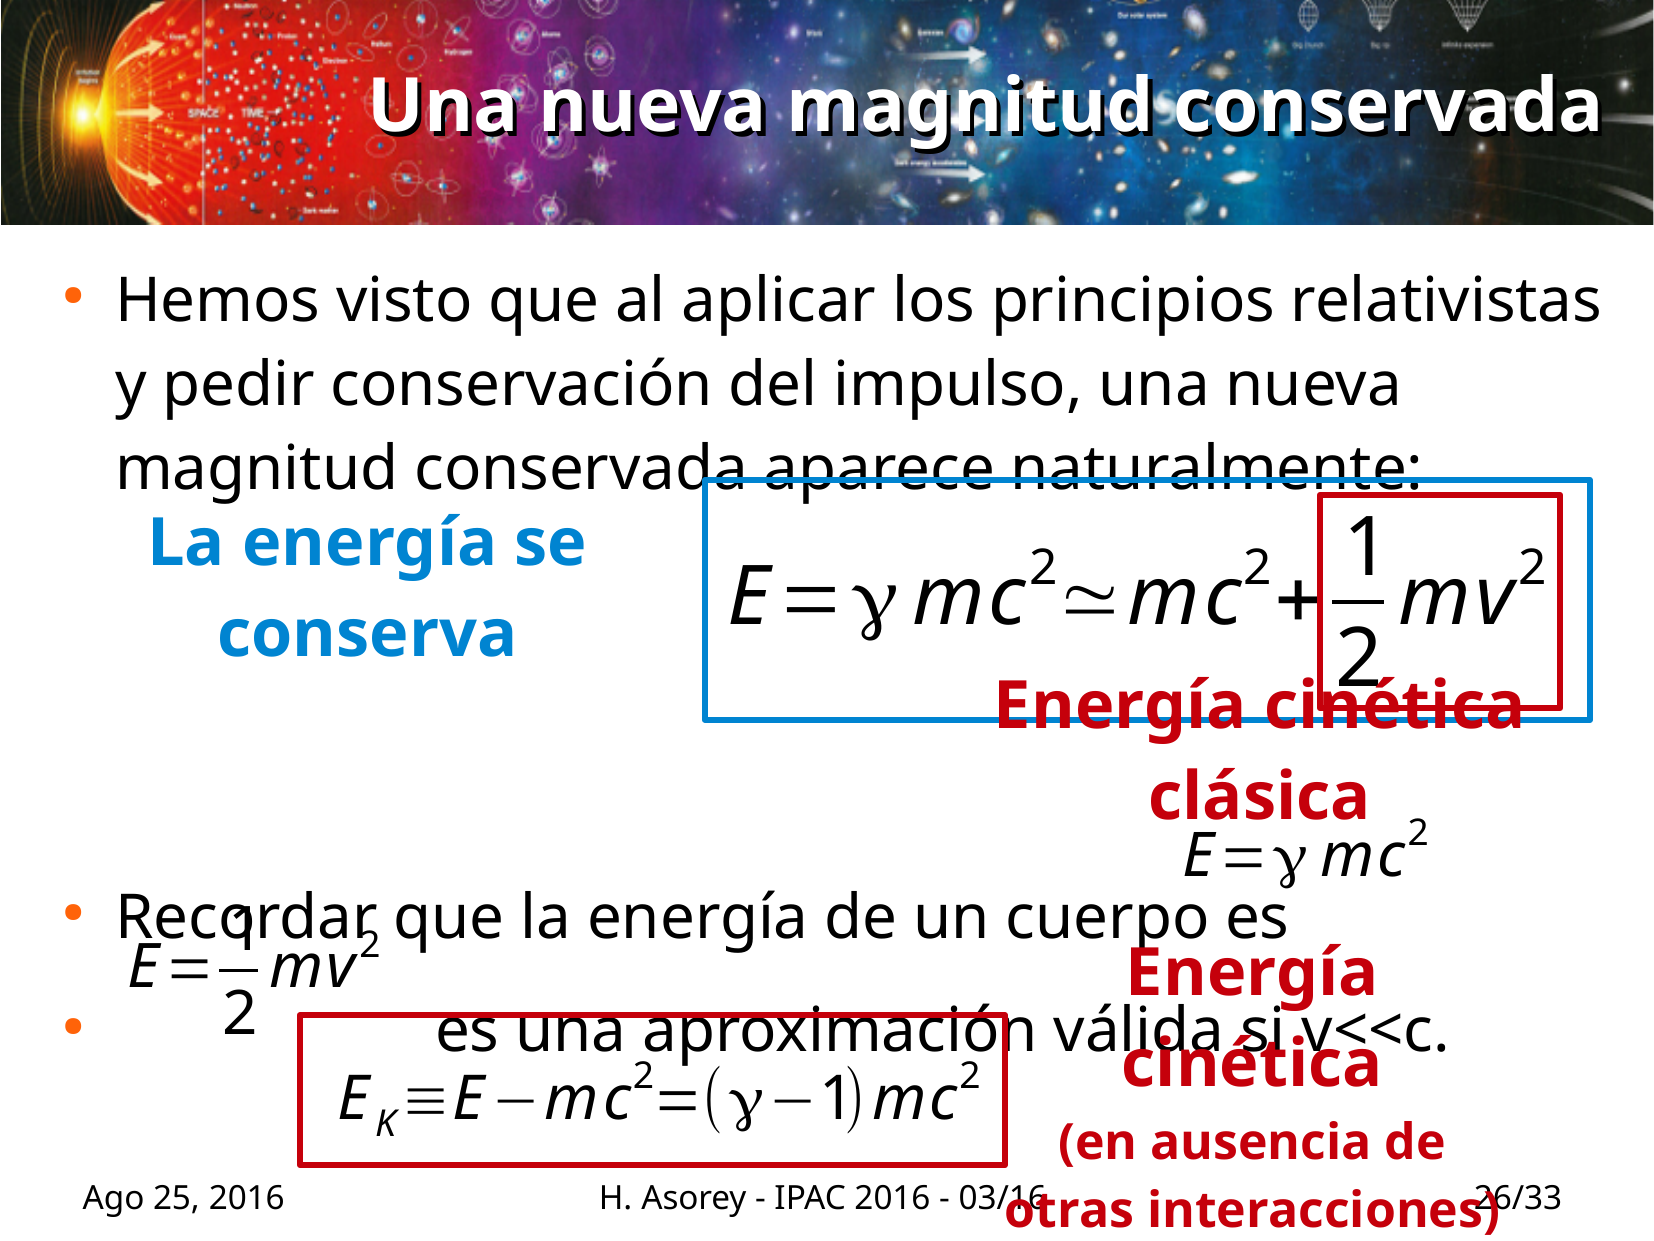

# Una nueva magnitud conservada
Hemos visto que al aplicar los principios relativistas y pedir conservación del impulso, una nueva magnitud conservada aparece naturalmente:
Recordar que la energía de un cuerpo es
 es una aproximación válida si v<<c.
La energía se conserva
Energía cinética clásica
Energía cinética
(en ausencia de otras interacciones)
Ago 25, 2016
H. Asorey - IPAC 2016 - 03/16
26